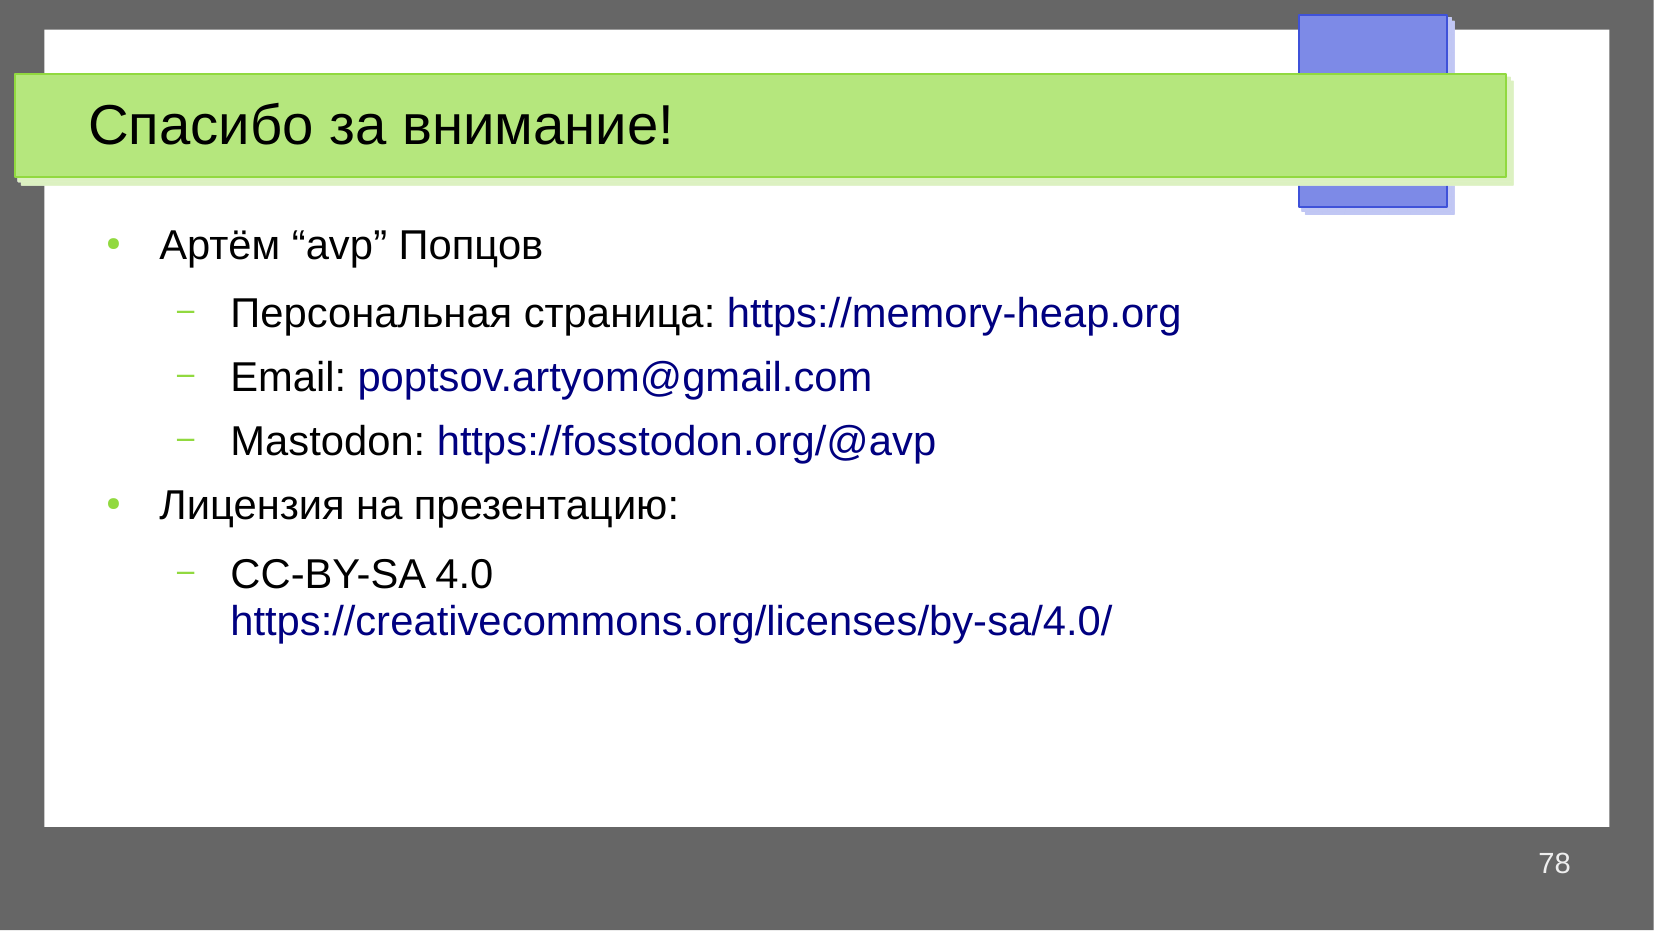

# Спасибо за внимание!
Артём “avp” Попцов
Персональная страница: https://memory-heap.org
Email: poptsov.artyom@gmail.com
Mastodon: https://fosstodon.org/@avp
Лицензия на презентацию:
CC-BY-SA 4.0
https://creativecommons.org/licenses/by-sa/4.0/
78